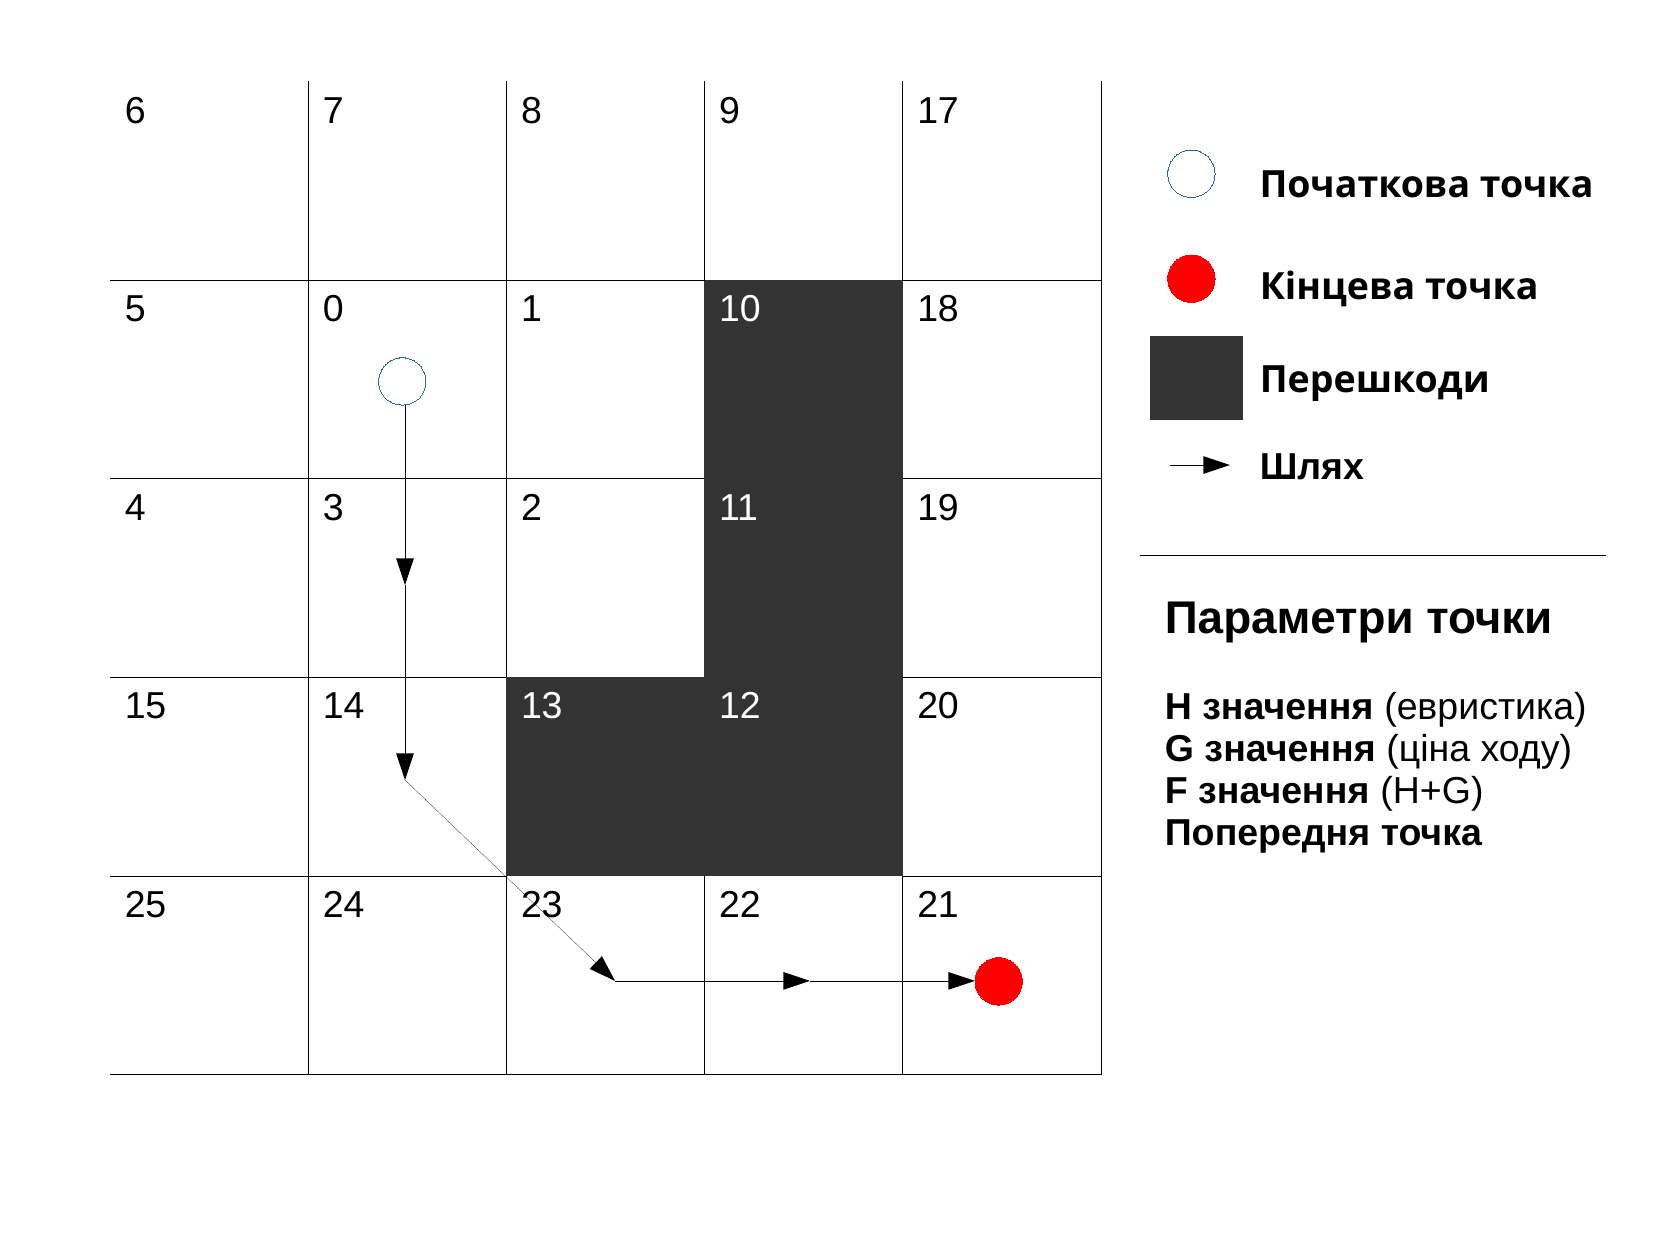

| 6 | 7 | 8 | 9 | 17 |
| --- | --- | --- | --- | --- |
| 5 | 0 | 1 | 10 | 18 |
| 4 | 3 | 2 | 11 | 19 |
| 15 | 14 | 13 | 12 | 20 |
| 25 | 24 | 23 | 22 | 21 |
Початкова точка
Кінцева точка
| |
| --- |
Перешкоди
Шлях
Параметри точки
H значення (евристика)
G значення (ціна ходу)
F значення (H+G)
Попередня точка